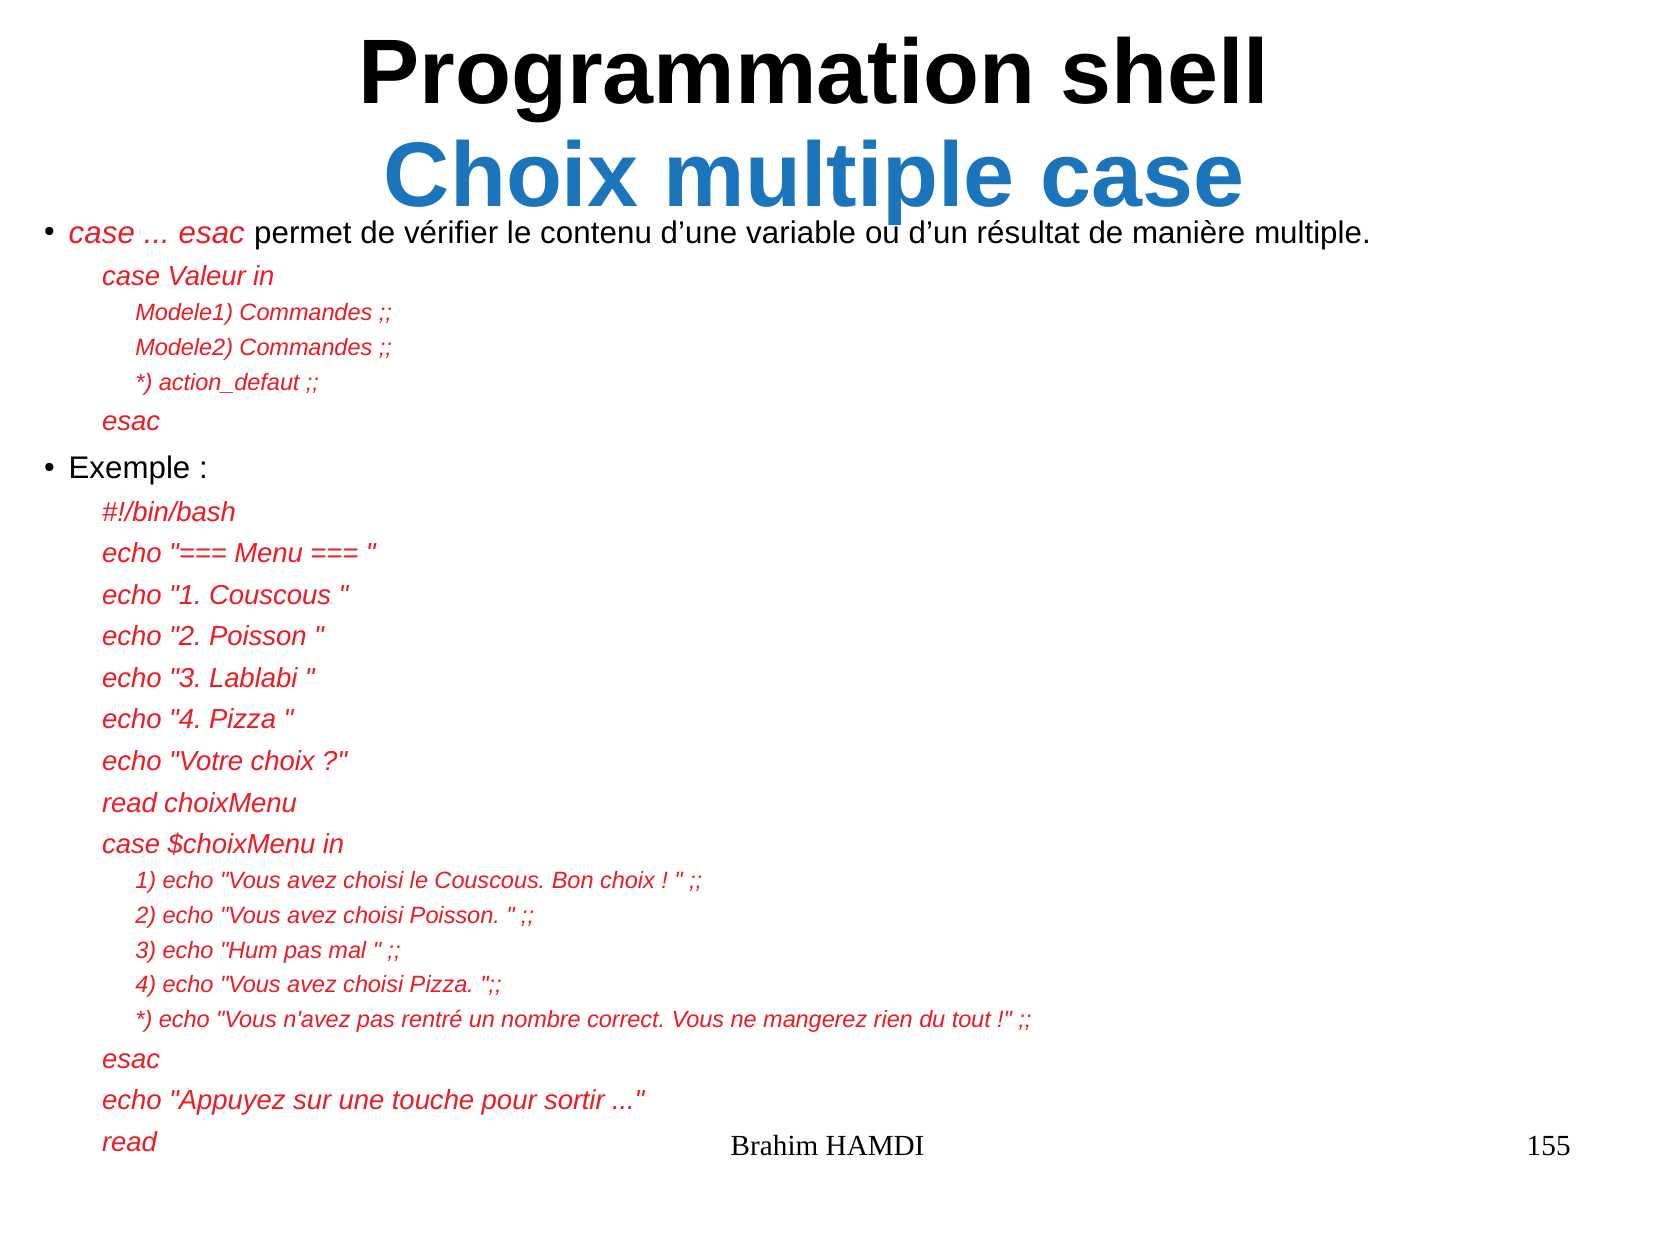

# Programmation shell Choix multiple case
case ... esac permet de vérifier le contenu d’une variable ou d’un résultat de manière multiple.
case Valeur in
Modele1) Commandes ;;
Modele2) Commandes ;;
*) action_defaut ;;
esac
Exemple :
#!/bin/bash
echo "=== Menu === "
echo "1. Couscous "
echo "2. Poisson "
echo "3. Lablabi "
echo "4. Pizza "
echo "Votre choix ?"
read choixMenu
case $choixMenu in
1) echo "Vous avez choisi le Couscous. Bon choix ! " ;;
2) echo "Vous avez choisi Poisson. " ;;
3) echo "Hum pas mal " ;;
4) echo "Vous avez choisi Pizza. ";;
*) echo "Vous n'avez pas rentré un nombre correct. Vous ne mangerez rien du tout !" ;;
esac
echo "Appuyez sur une touche pour sortir ..."
read
Brahim HAMDI
155